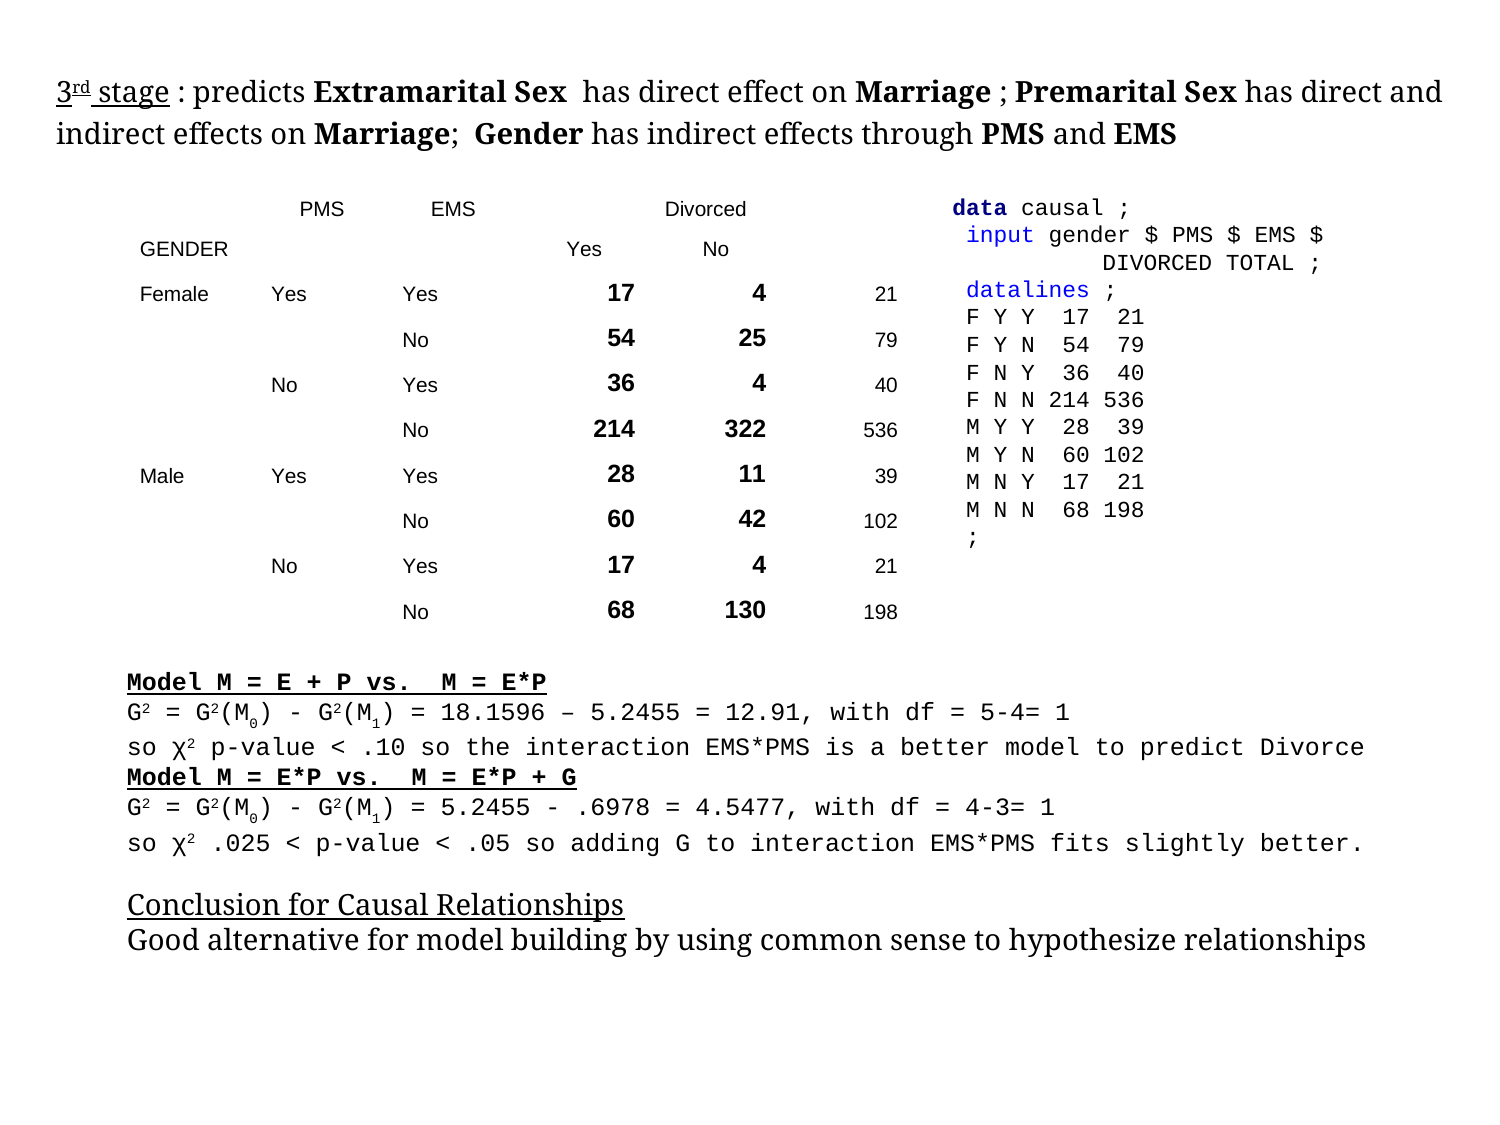

3rd stage : predicts Extramarital Sex has direct effect on Marriage ; Premarital Sex has direct and
indirect effects on Marriage; Gender has indirect effects through PMS and EMS
data causal ;
 input gender $ PMS $ EMS $ 	DIVORCED TOTAL ;
 datalines ;
 F Y Y 17 21
 F Y N 54 79
 F N Y 36 40
 F N N 214 536
 M Y Y 28 39
 M Y N 60 102
 M N Y 17 21
 M N N 68 198
 ;
| | PMS | EMS | | Divorced | |
| --- | --- | --- | --- | --- | --- |
| GENDER | | | Yes | No | |
| Female | Yes | Yes | 17 | 4 | 21 |
| | | No | 54 | 25 | 79 |
| | No | Yes | 36 | 4 | 40 |
| | | No | 214 | 322 | 536 |
| Male | Yes | Yes | 28 | 11 | 39 |
| | | No | 60 | 42 | 102 |
| | No | Yes | 17 | 4 | 21 |
| | | No | 68 | 130 | 198 |
Model M = E + P vs. M = E*P
G2 = G2(M0) - G2(M1) = 18.1596 – 5.2455 = 12.91, with df = 5-4= 1
so χ2 p-value < .10 so the interaction EMS*PMS is a better model to predict Divorce
Model M = E*P vs. M = E*P + G
G2 = G2(M0) - G2(M1) = 5.2455 - .6978 = 4.5477, with df = 4-3= 1
so χ2 .025 < p-value < .05 so adding G to interaction EMS*PMS fits slightly better.
Conclusion for Causal Relationships
Good alternative for model building by using common sense to hypothesize relationships